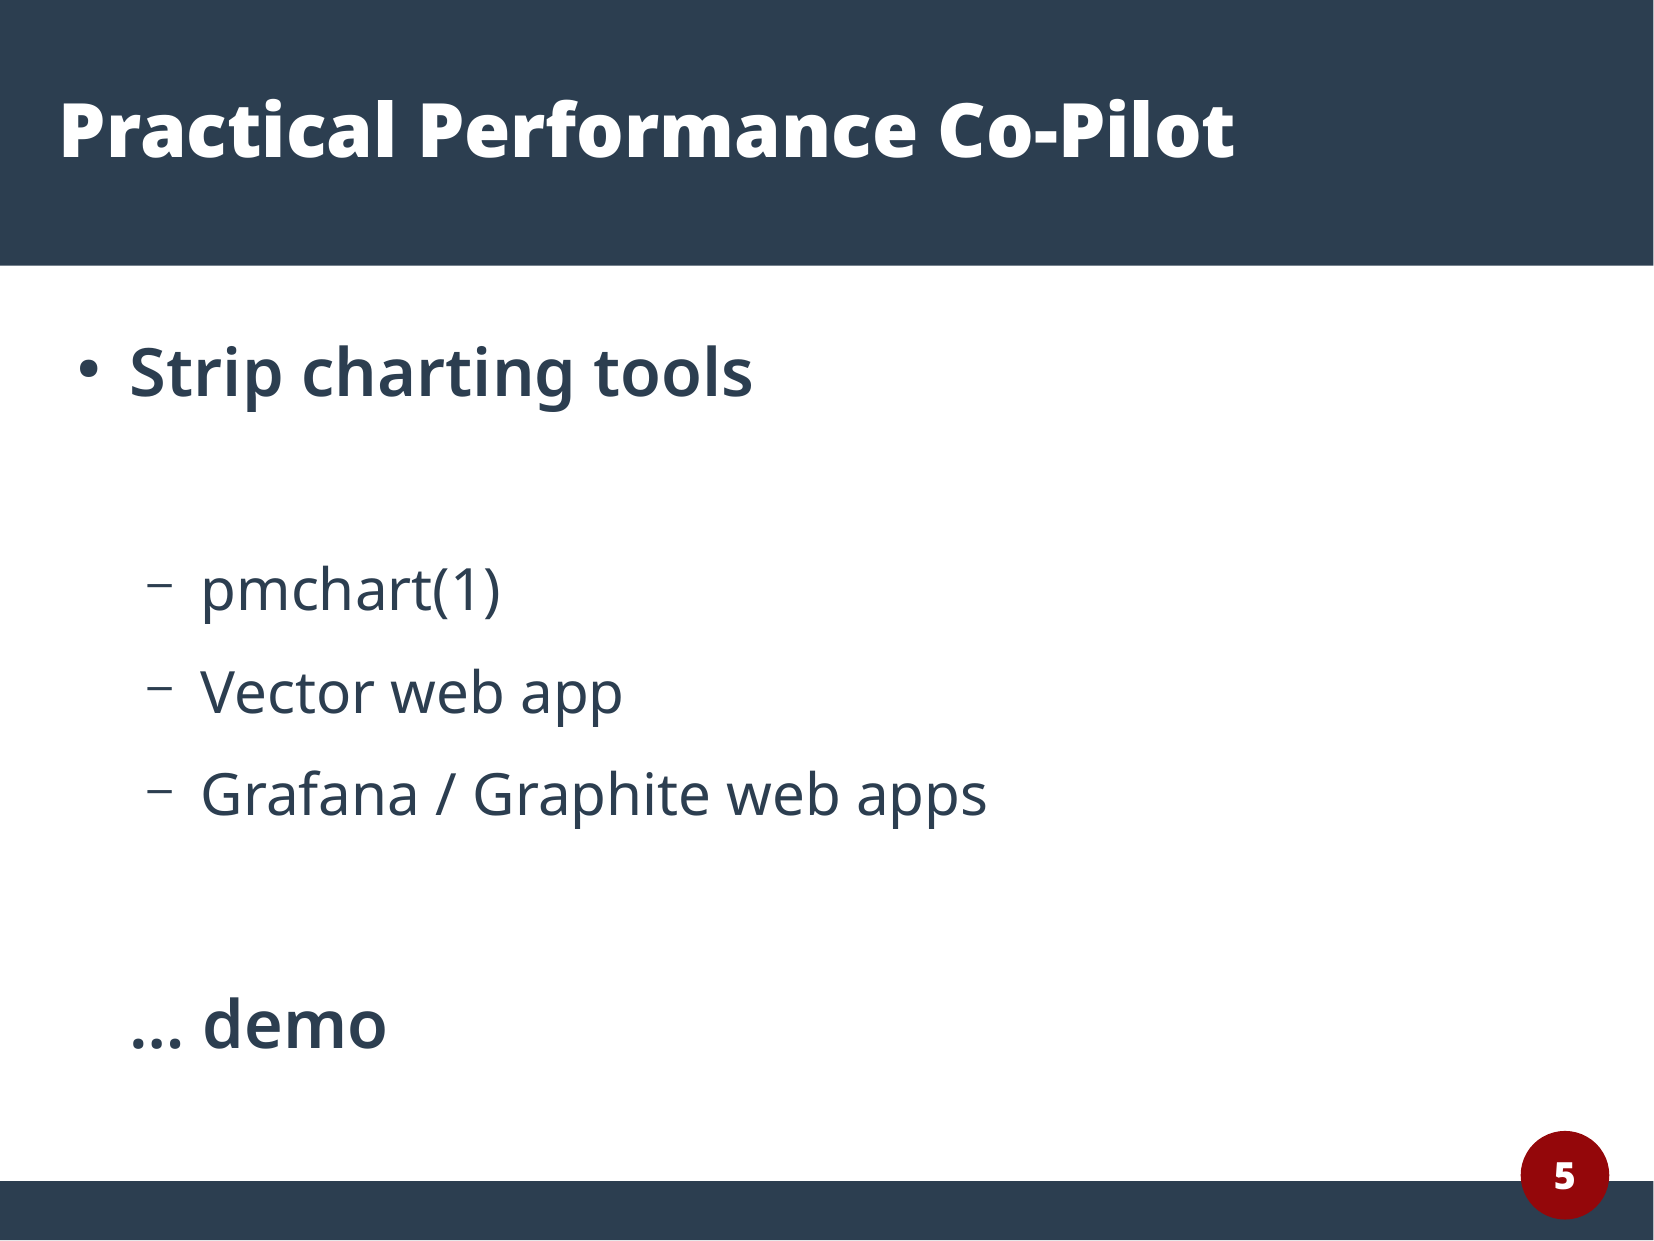

# Practical Performance Co-Pilot
Strip charting tools
pmchart(1)
Vector web app
Grafana / Graphite web apps
… demo
5